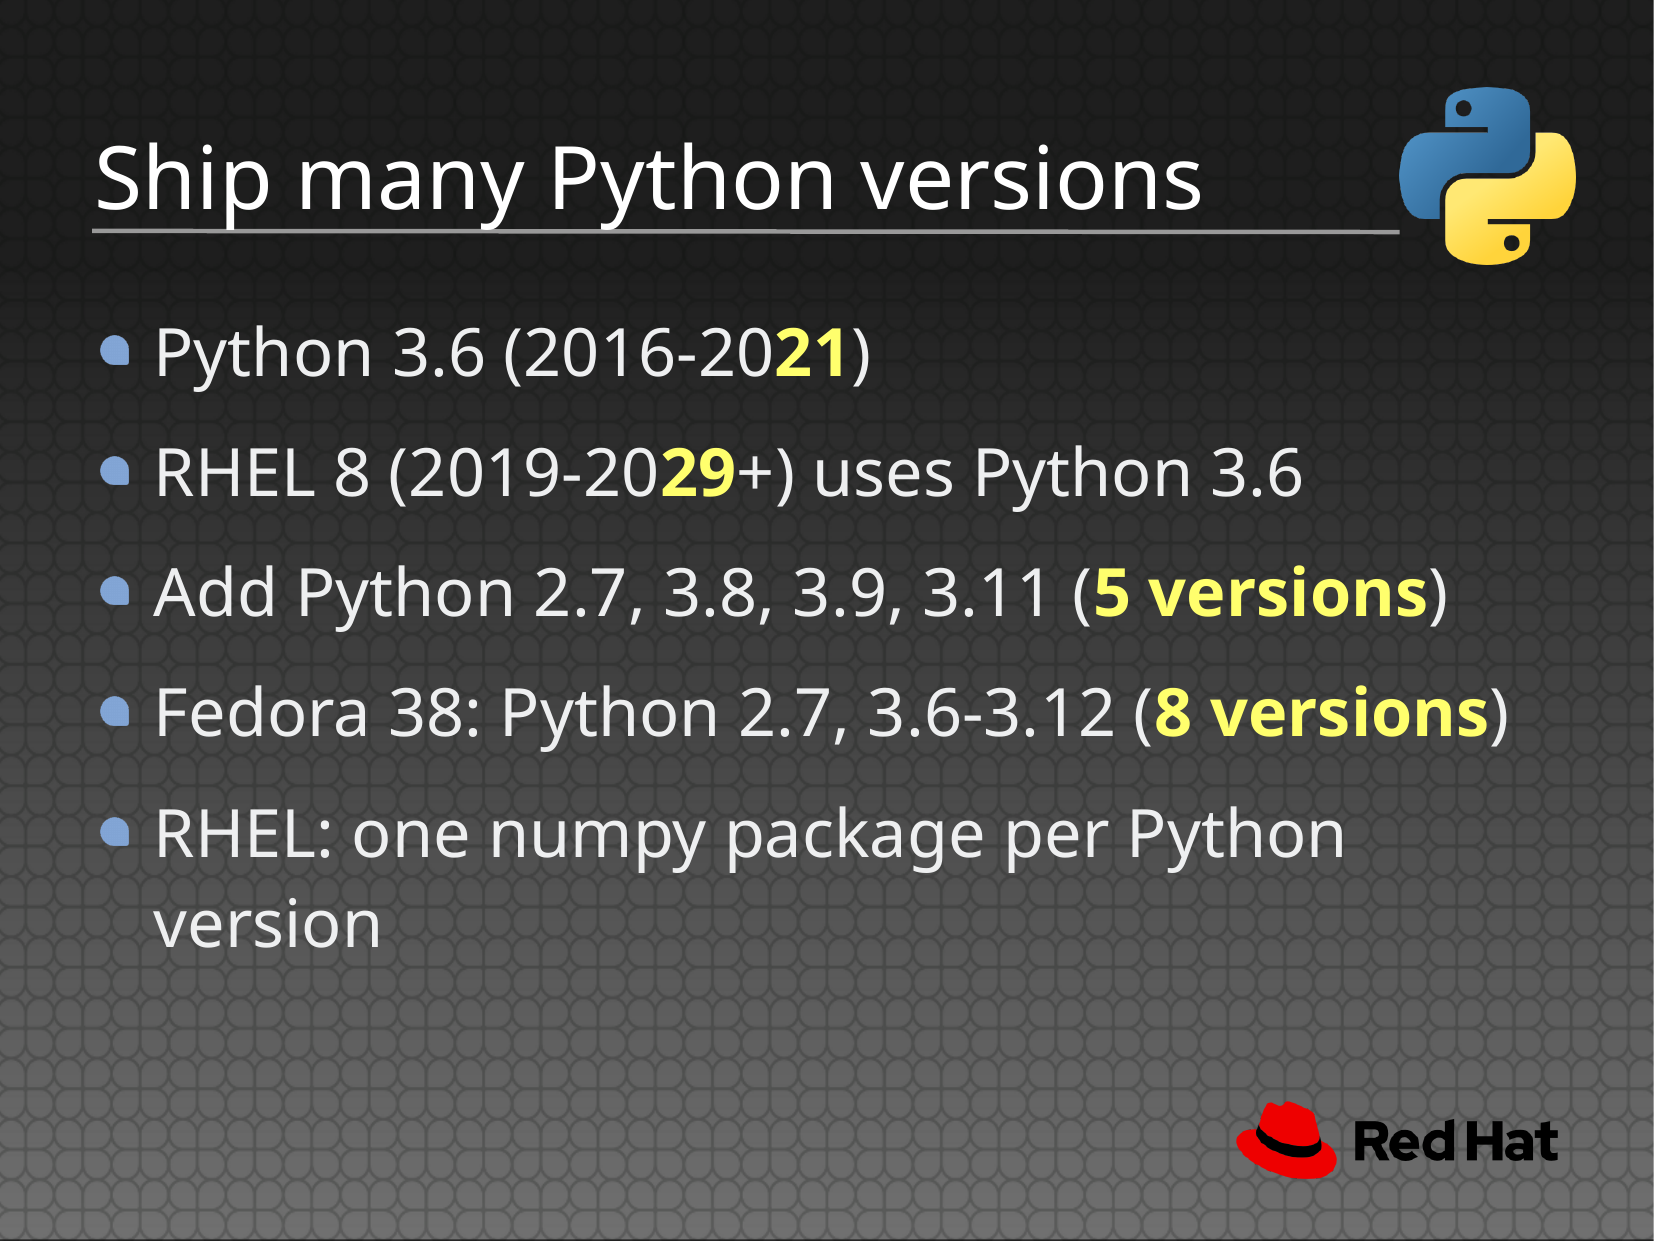

Ship many Python versions
# Python 3.6 (2016-2021)
RHEL 8 (2019-2029+) uses Python 3.6
Add Python 2.7, 3.8, 3.9, 3.11 (5 versions)
Fedora 38: Python 2.7, 3.6-3.12 (8 versions)
RHEL: one numpy package per Python version